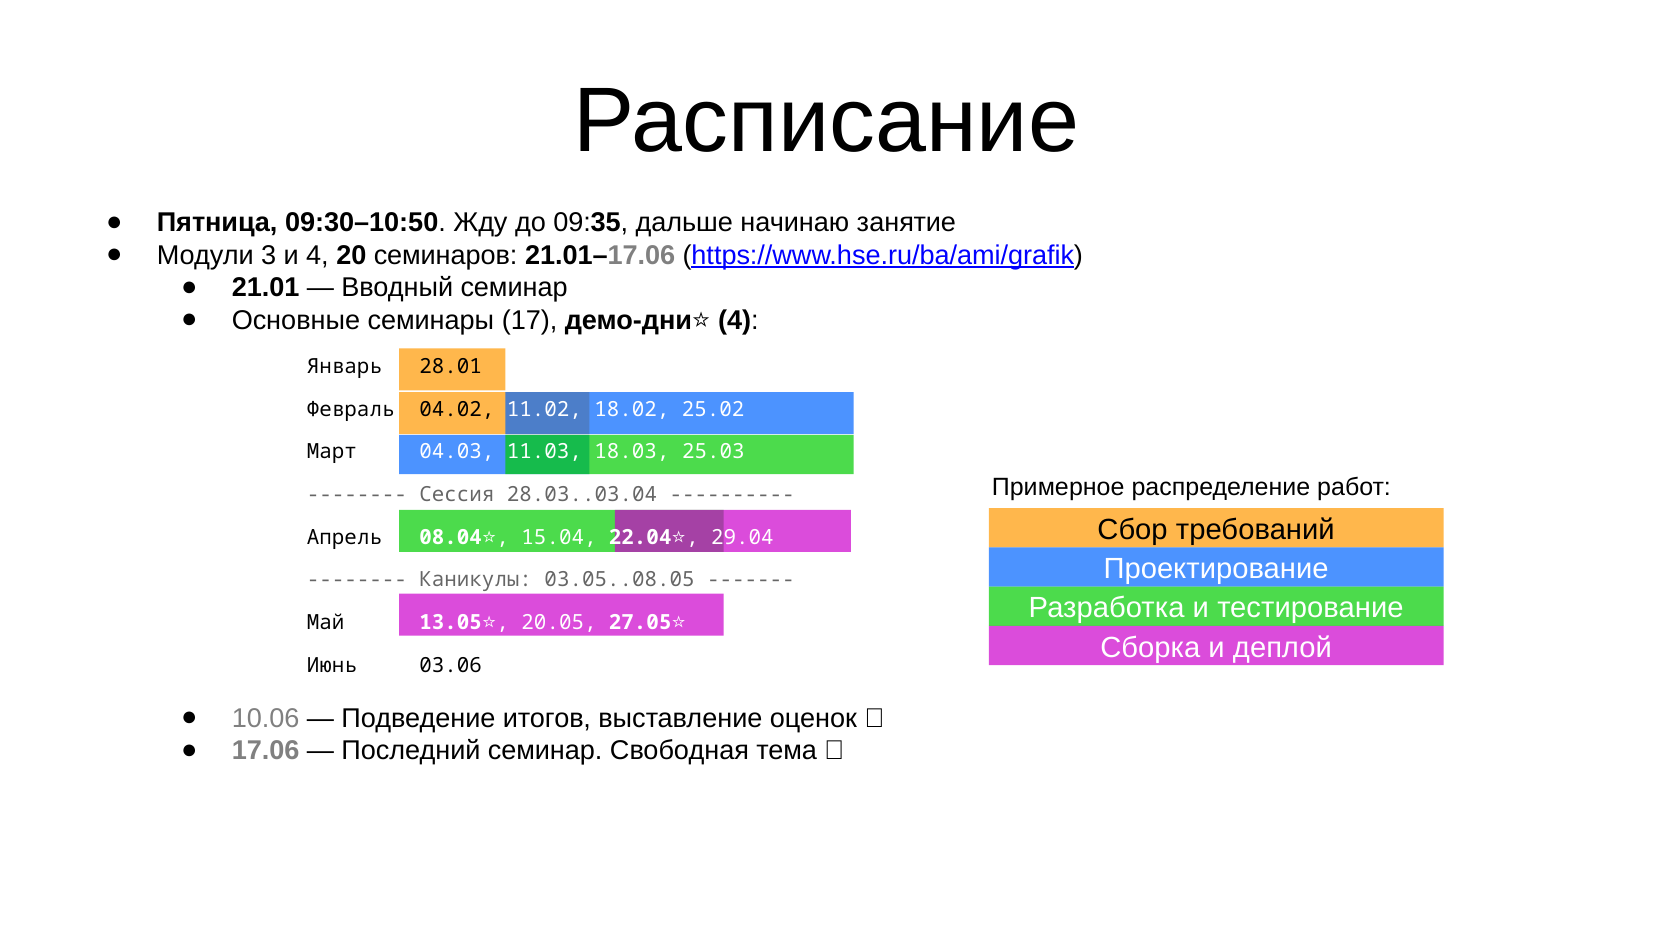

Расписание
Пятница, 09:30–10:50. Жду до 09:35, дальше начинаю занятие
Модули 3 и 4, 20 семинаров: 21.01–17.06 (https://www.hse.ru/ba/ami/grafik)
21.01 — Вводный семинар
Основные семинары (17), демо-дни⭐️ (4):
Январь 28.01
Февраль 04.02, 11.02, 18.02, 25.02
Март 04.03, 11.03, 18.03, 25.03
-------- Сессия 28.03..03.04 ----------
Апрель 08.04⭐️, 15.04, 22.04⭐️, 29.04
-------- Каникулы: 03.05..08.05 -------
Май 13.05⭐️, 20.05, 27.05⭐️
Июнь 03.06
10.06 — Подведение итогов, выставление оценок 🤓
17.06 — Последний семинар. Свободная тема 🎉
Примерное распределение работ:
Сбор требований
Проектирование
Разработка и тестирование
Сборка и деплой